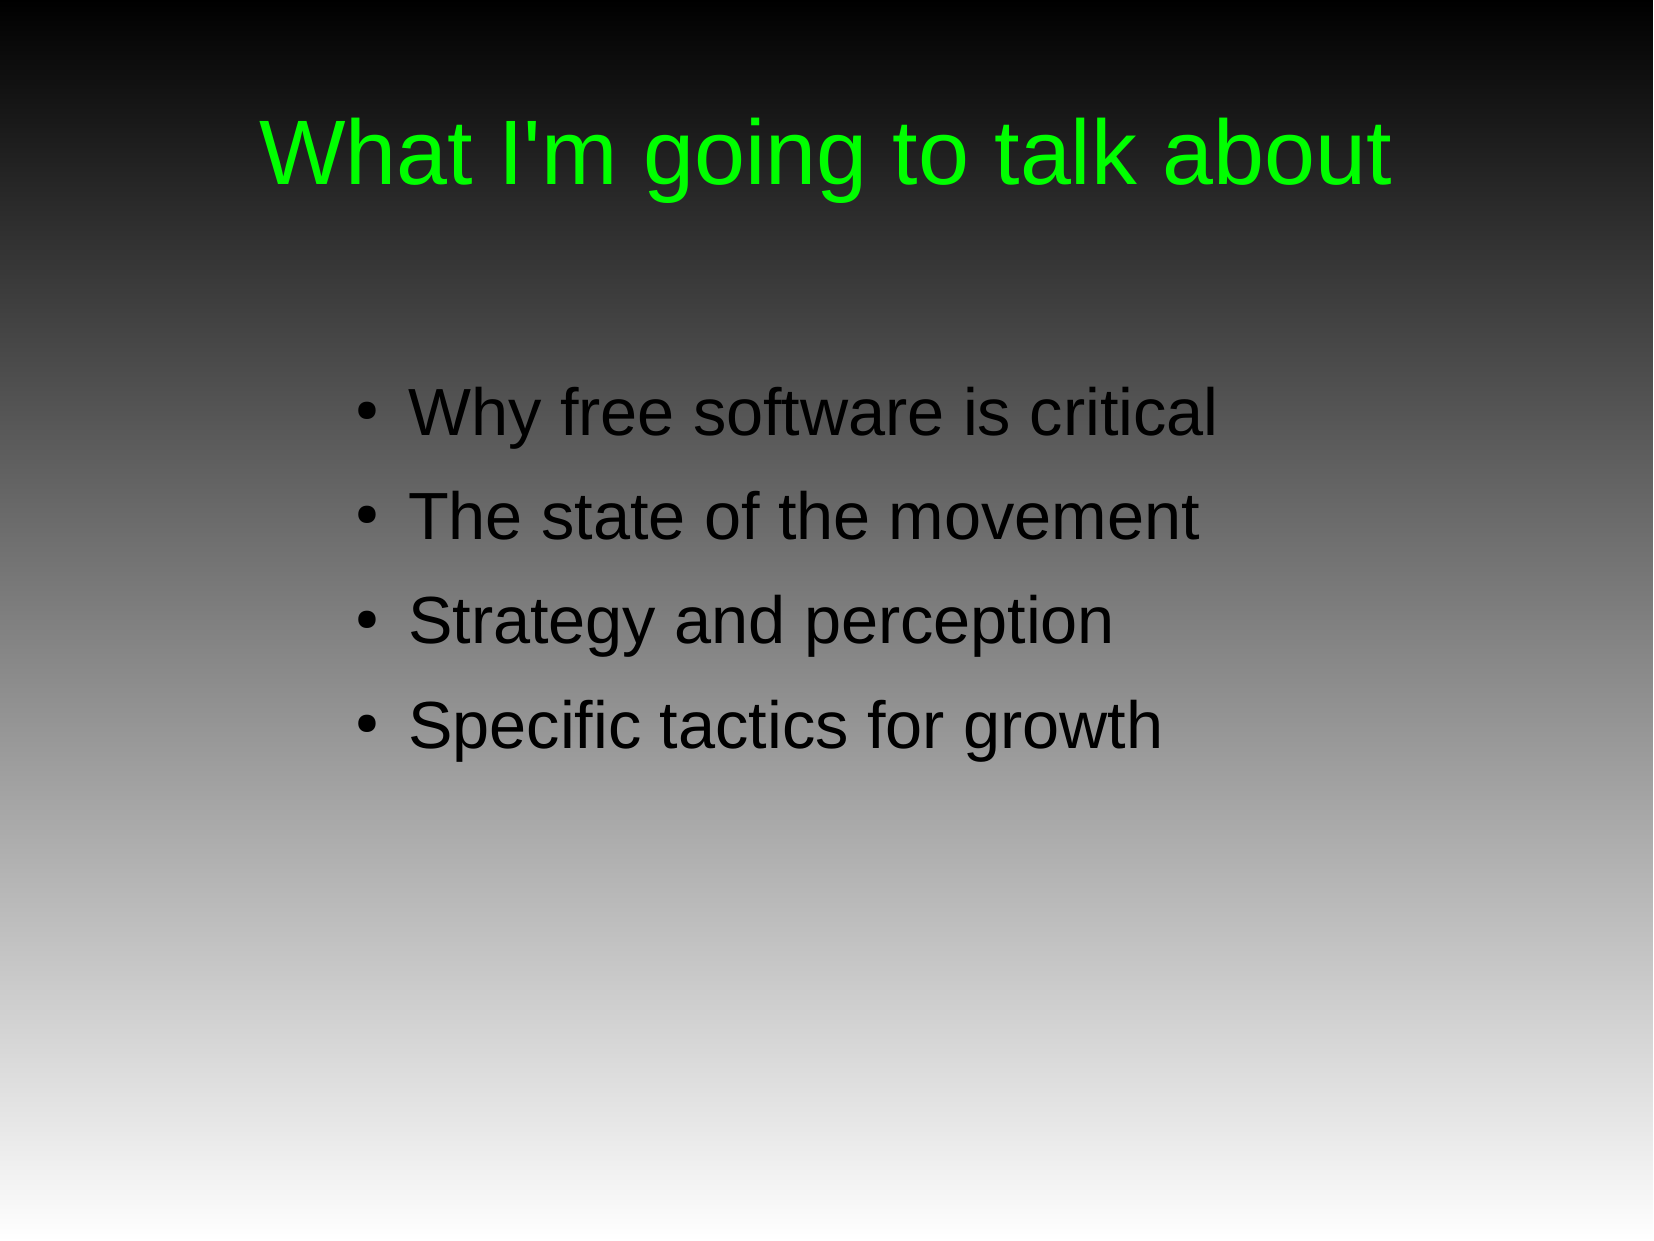

# What I'm going to talk about
Why free software is critical
The state of the movement
Strategy and perception
Specific tactics for growth